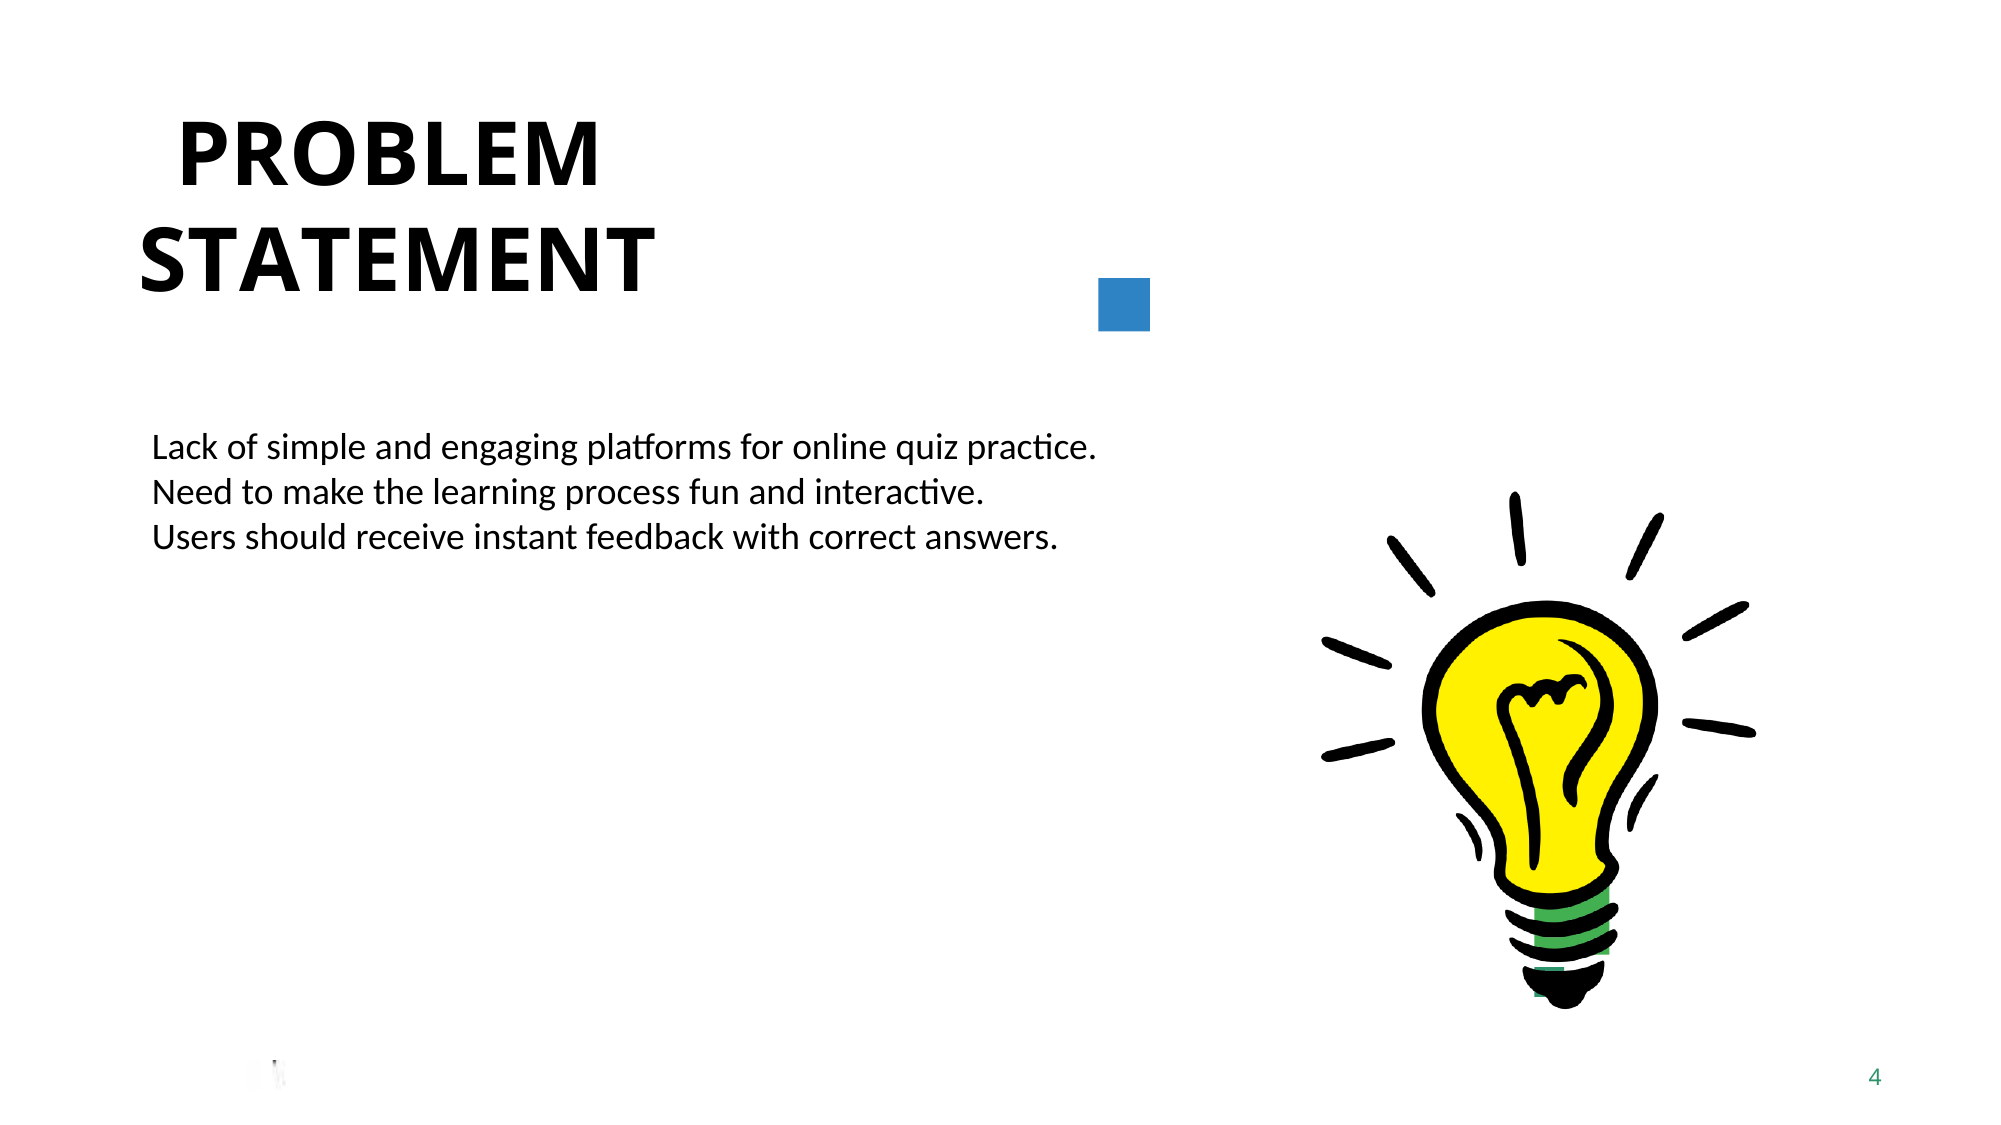

# PROBLEM	STATEMENT
Lack of simple and engaging platforms for online quiz practice.
Need to make the learning process fun and interactive.
Users should receive instant feedback with correct answers.